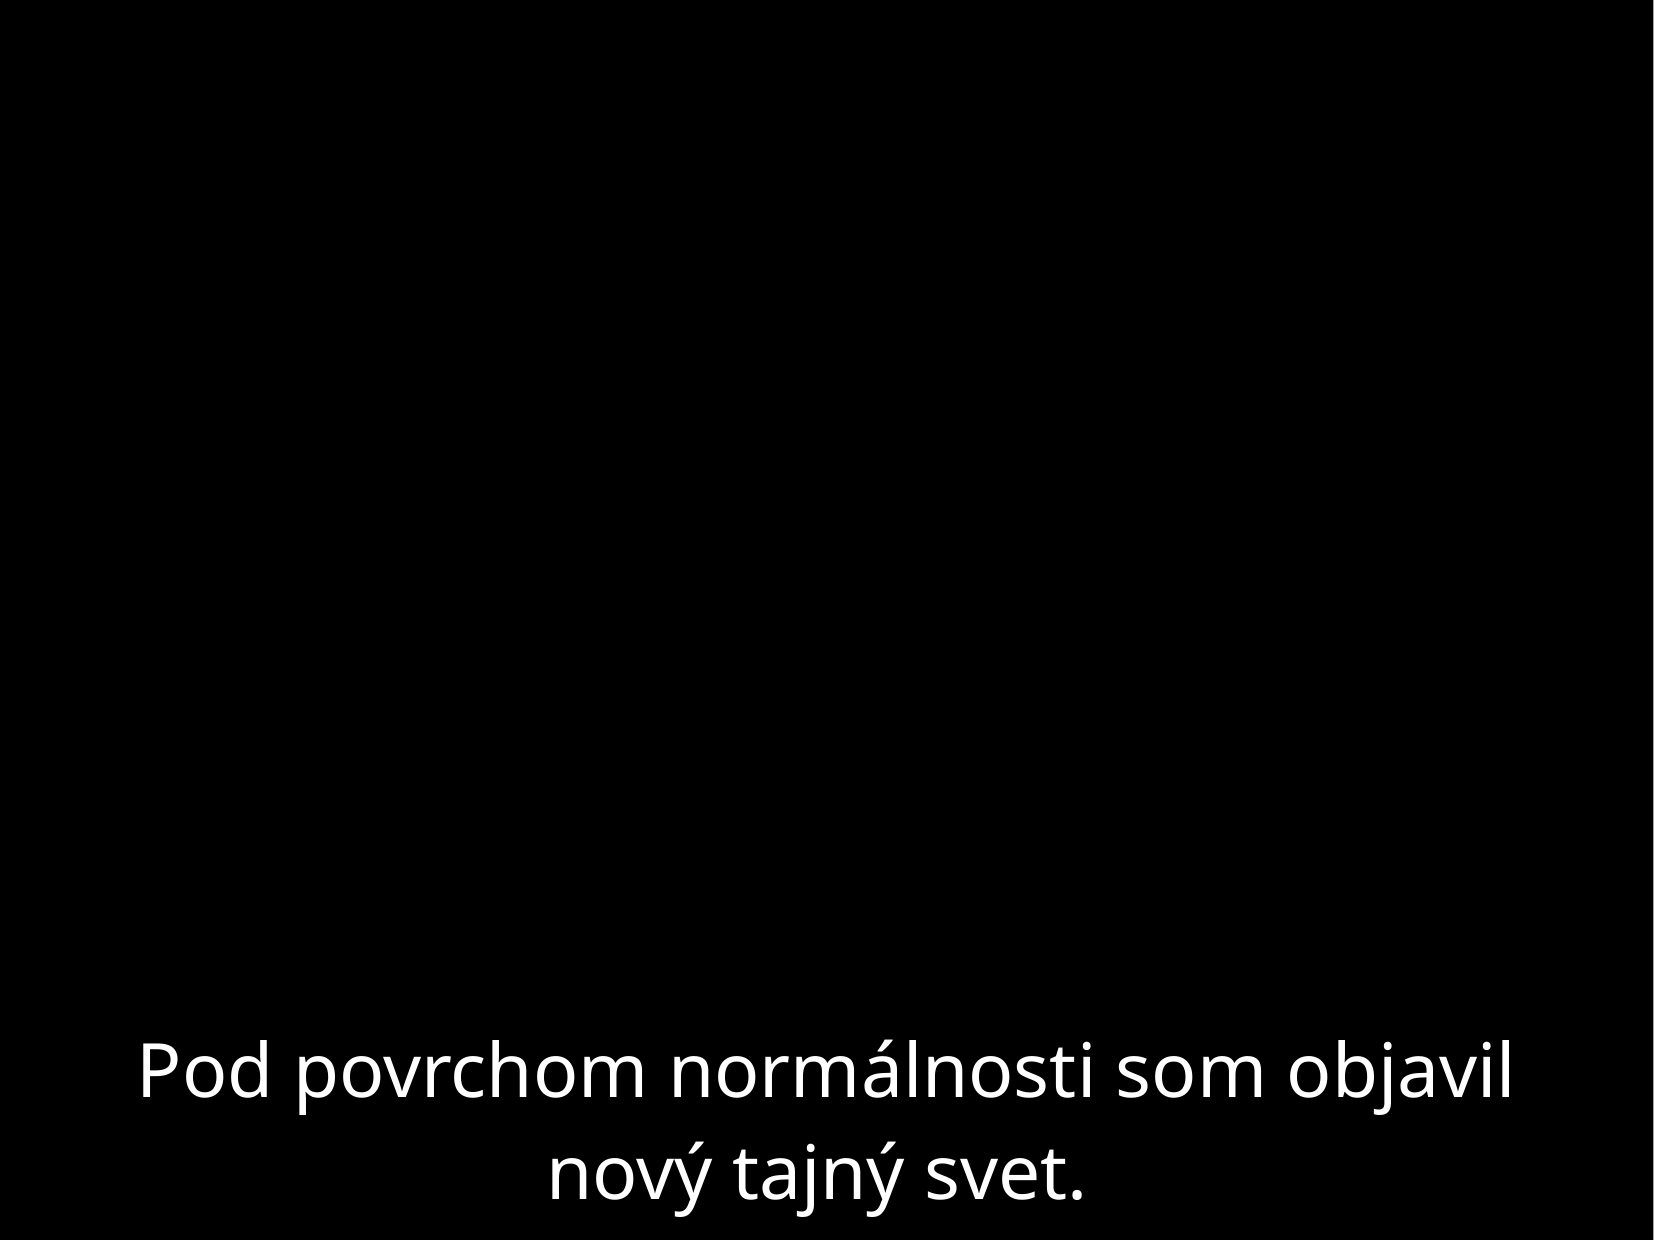

# Pod povrchom normálnosti som objavil nový tajný svet.